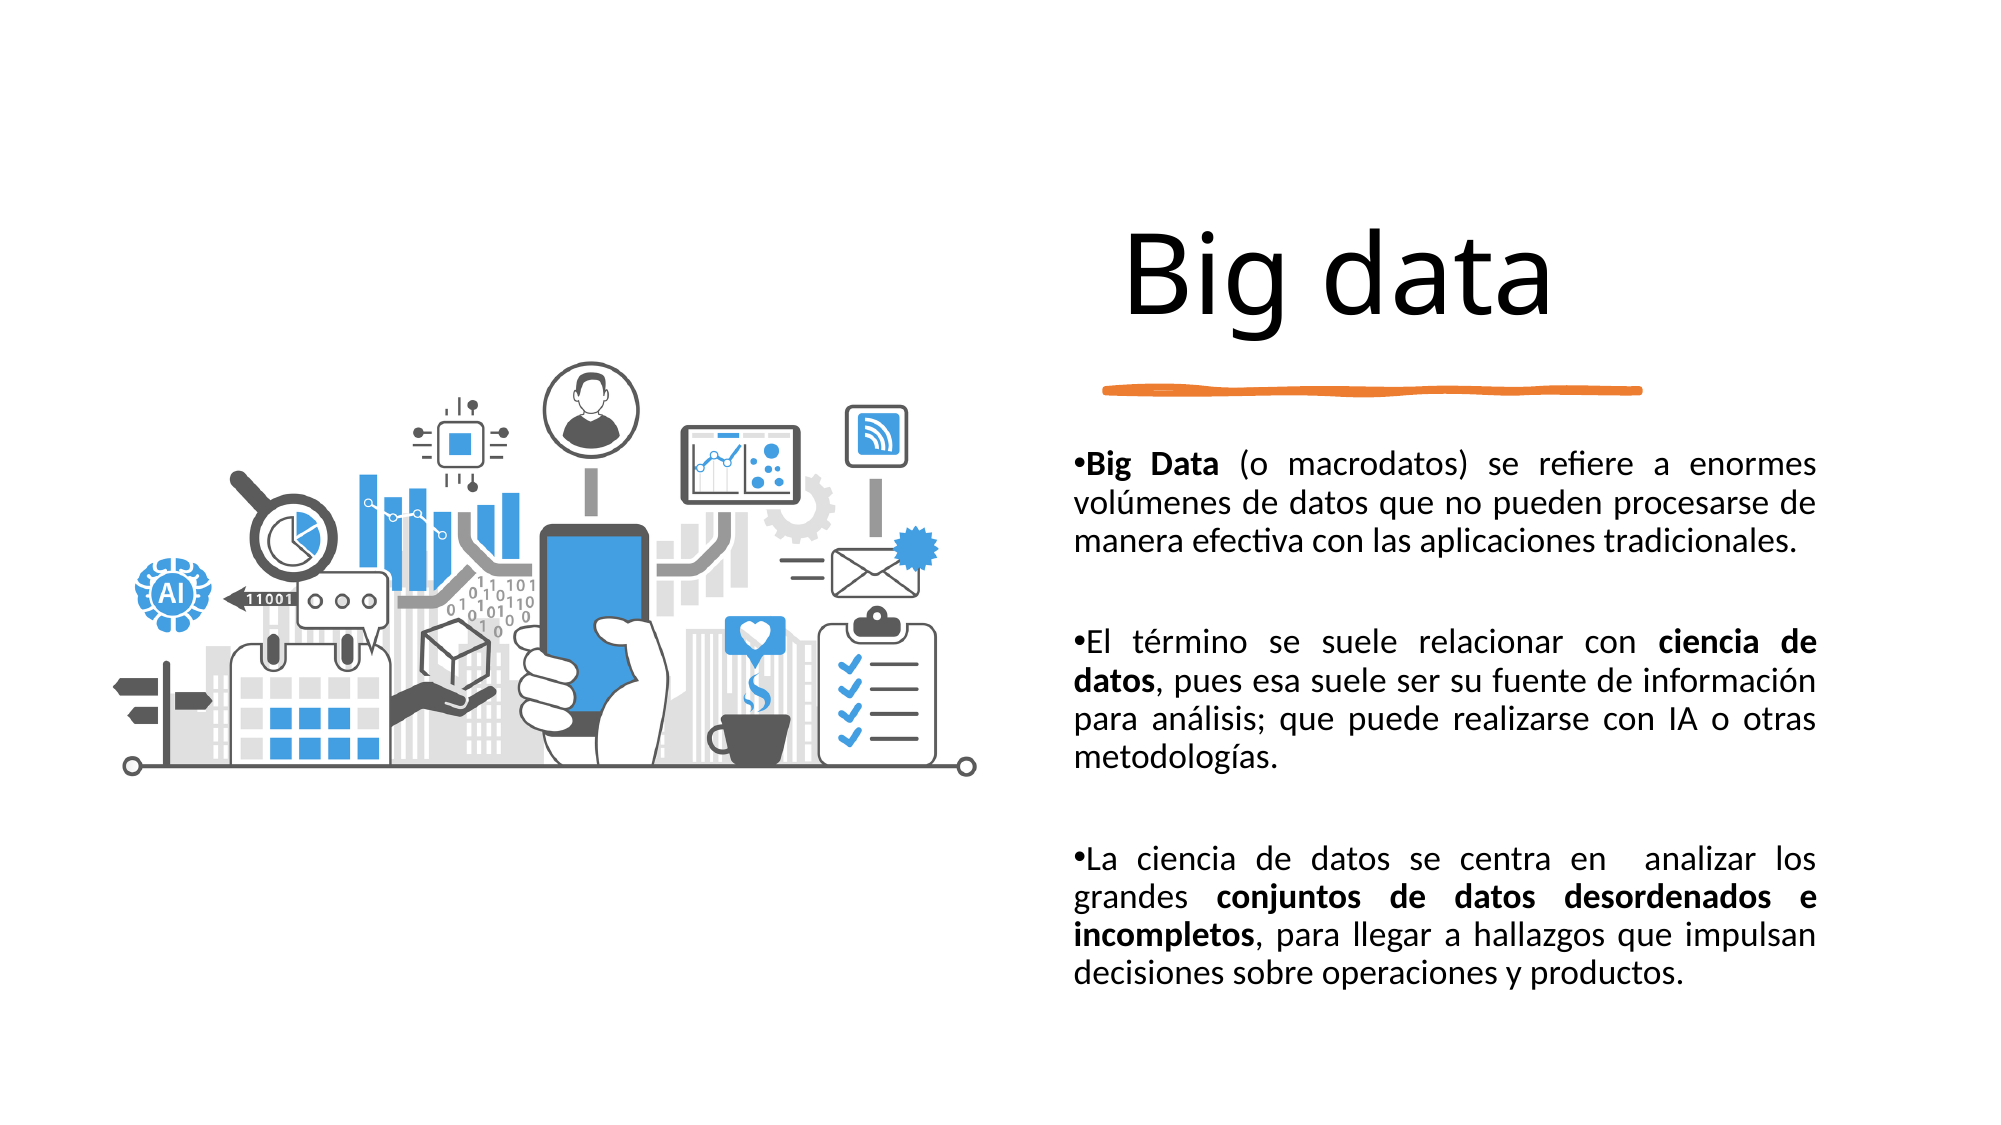

# Big data
Big Data (o macrodatos) se refiere a enormes volúmenes de datos que no pueden procesarse de manera efectiva con las aplicaciones tradicionales.
El término se suele relacionar con ciencia de datos, pues esa suele ser su fuente de información para análisis; que puede realizarse con IA o otras metodologías.
La ciencia de datos se centra en analizar los grandes conjuntos de datos desordenados e incompletos, para llegar a hallazgos que impulsan decisiones sobre operaciones y productos.